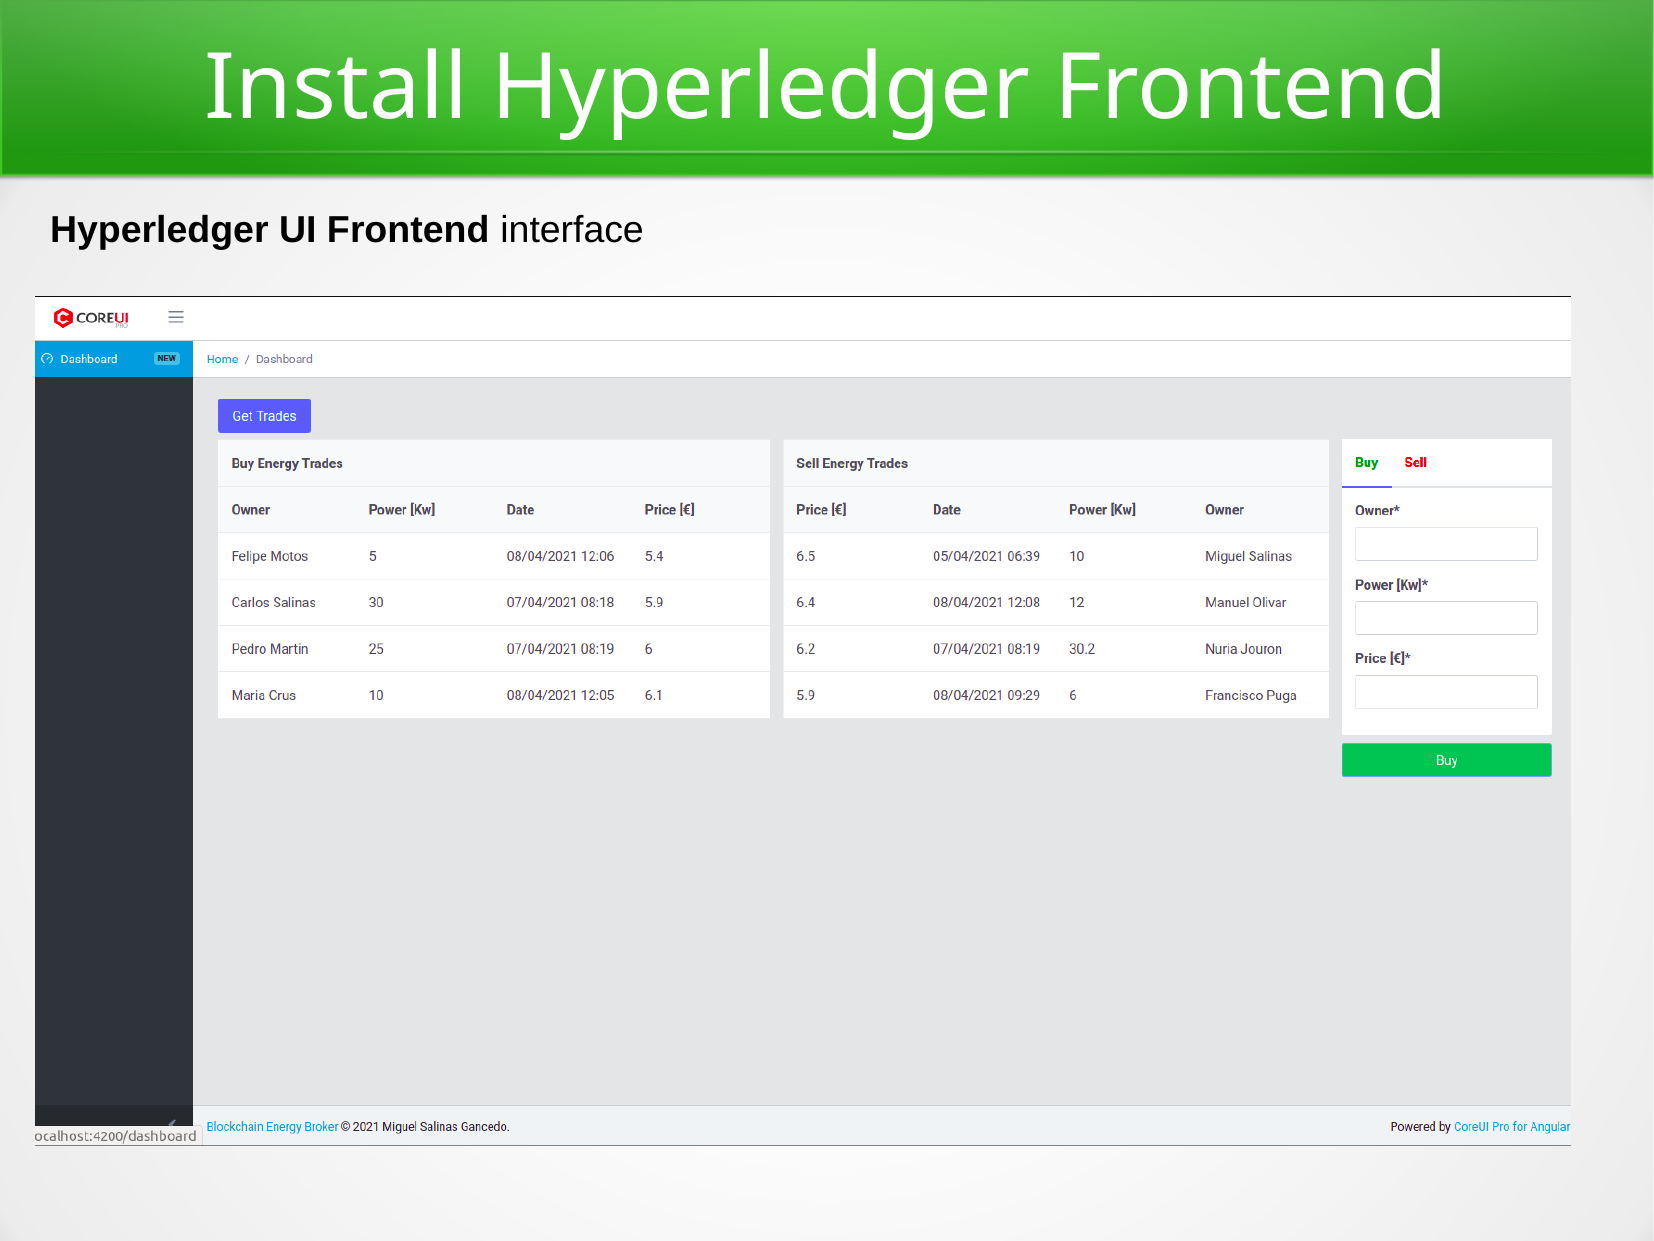

# Install Hyperledger Frontend
Hyperledger UI Frontend interface